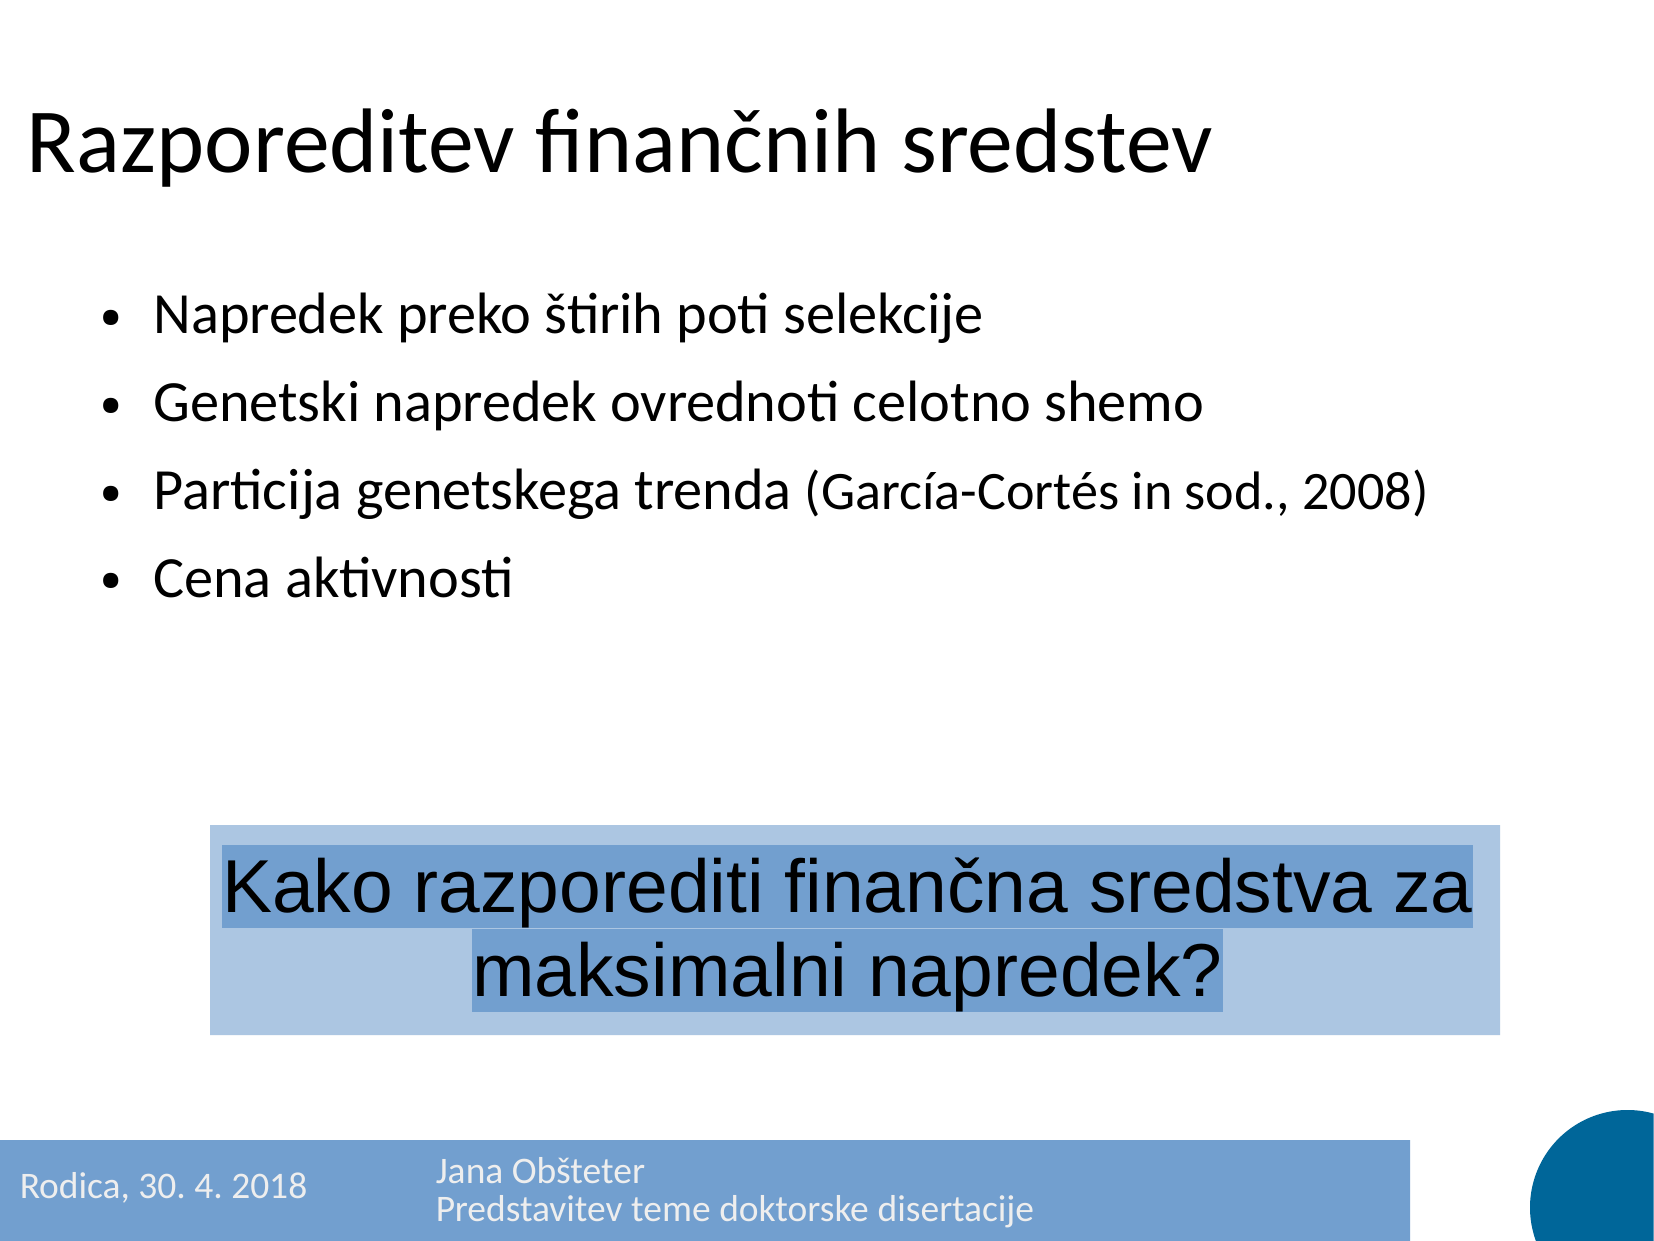

# Razporeditev finančnih sredstev
Napredek preko štirih poti selekcije
Genetski napredek ovrednoti celotno shemo
Particija genetskega trenda (García-Cortés in sod., 2008)
Cena aktivnosti
Kako razporediti finančna sredstva za maksimalni napredek?